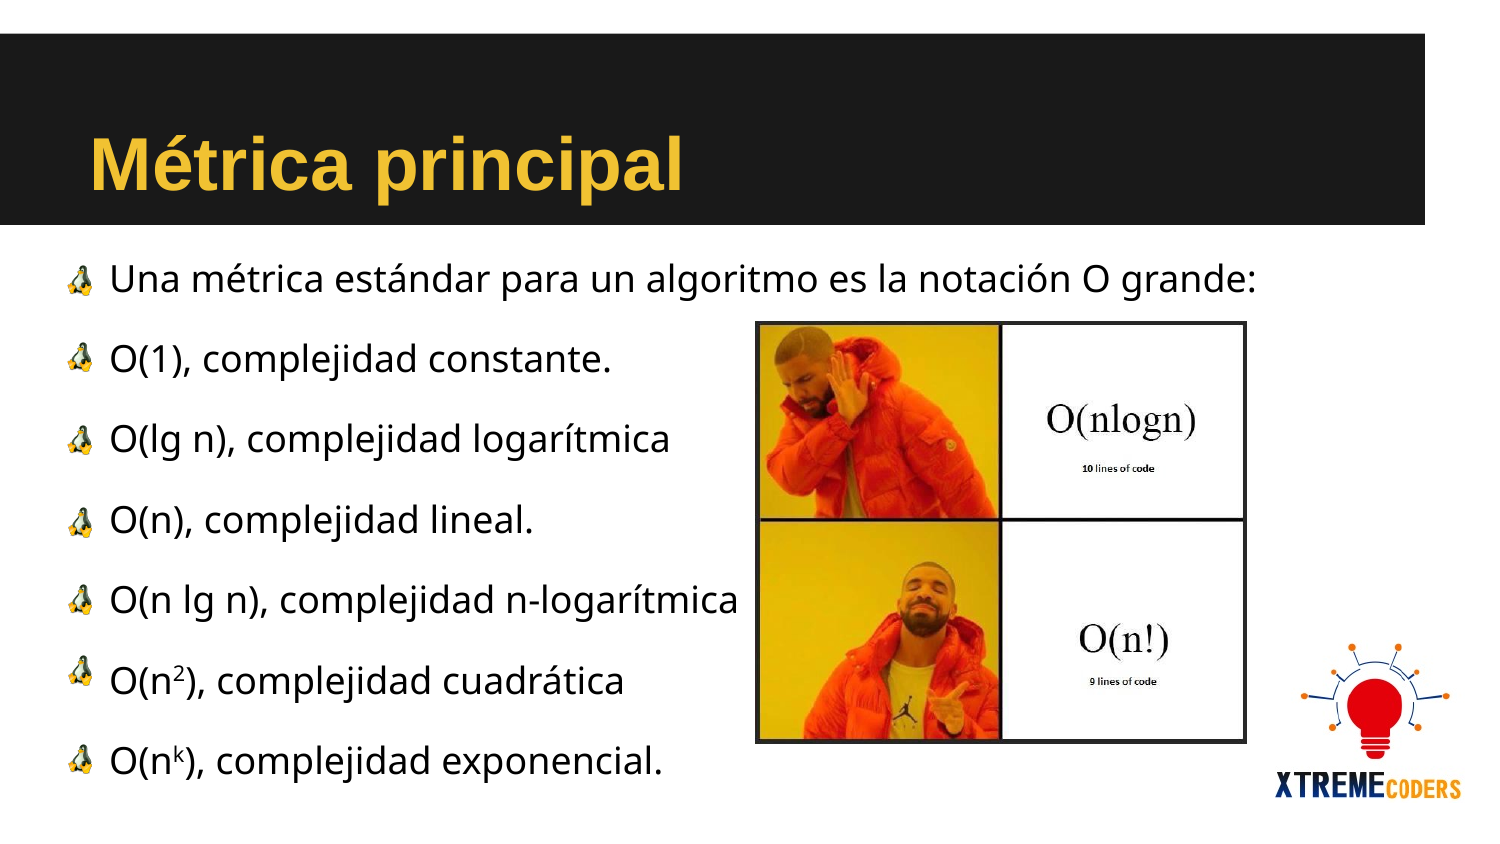

Métrica principal
Una métrica estándar para un algoritmo es la notación O grande:
O(1), complejidad constante.
O(lg n), complejidad logarítmica
O(n), complejidad lineal.
O(n lg n), complejidad n-logarítmica
O(n2), complejidad cuadrática
O(nk), complejidad exponencial.